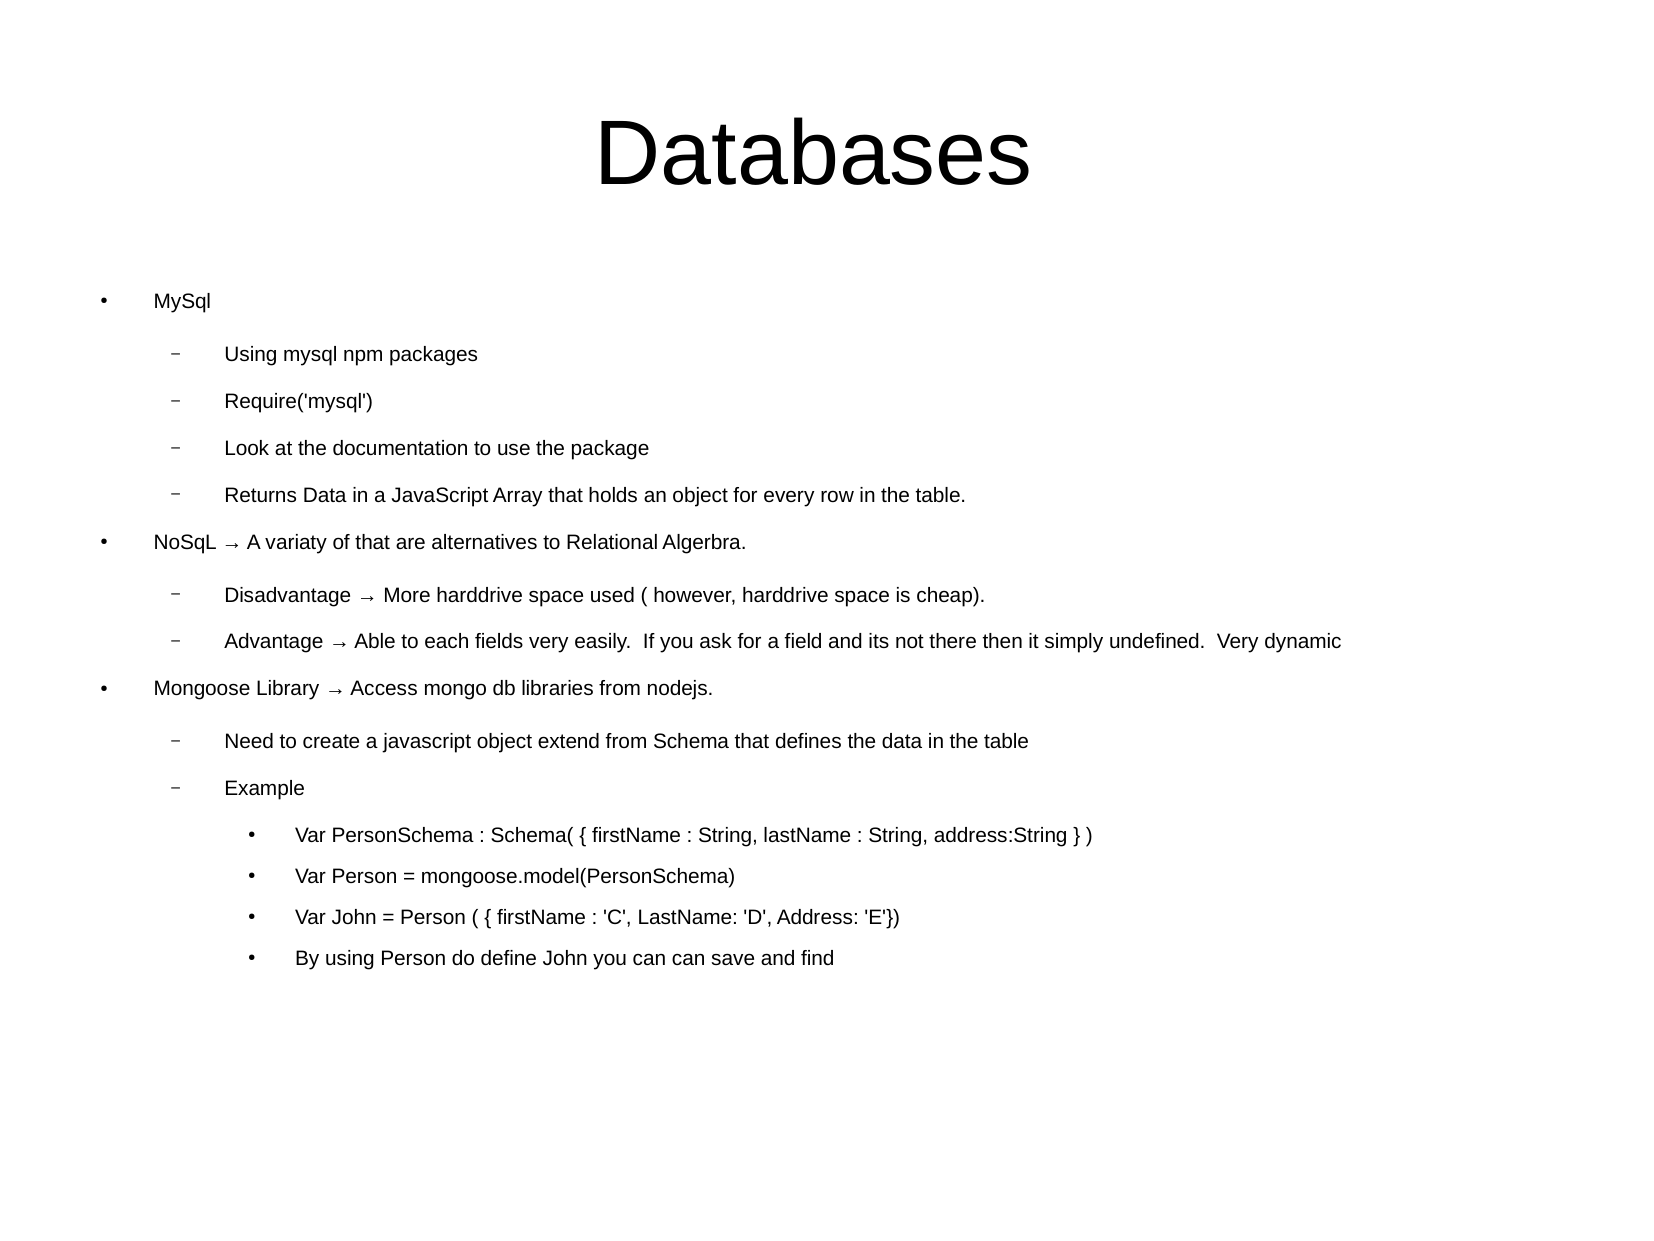

# Databases
MySql
Using mysql npm packages
Require('mysql')
Look at the documentation to use the package
Returns Data in a JavaScript Array that holds an object for every row in the table.
NoSqL → A variaty of that are alternatives to Relational Algerbra.
Disadvantage → More harddrive space used ( however, harddrive space is cheap).
Advantage → Able to each fields very easily. If you ask for a field and its not there then it simply undefined. Very dynamic
Mongoose Library → Access mongo db libraries from nodejs.
Need to create a javascript object extend from Schema that defines the data in the table
Example
Var PersonSchema : Schema( { firstName : String, lastName : String, address:String } )
Var Person = mongoose.model(PersonSchema)
Var John = Person ( { firstName : 'C', LastName: 'D', Address: 'E'})
By using Person do define John you can can save and find